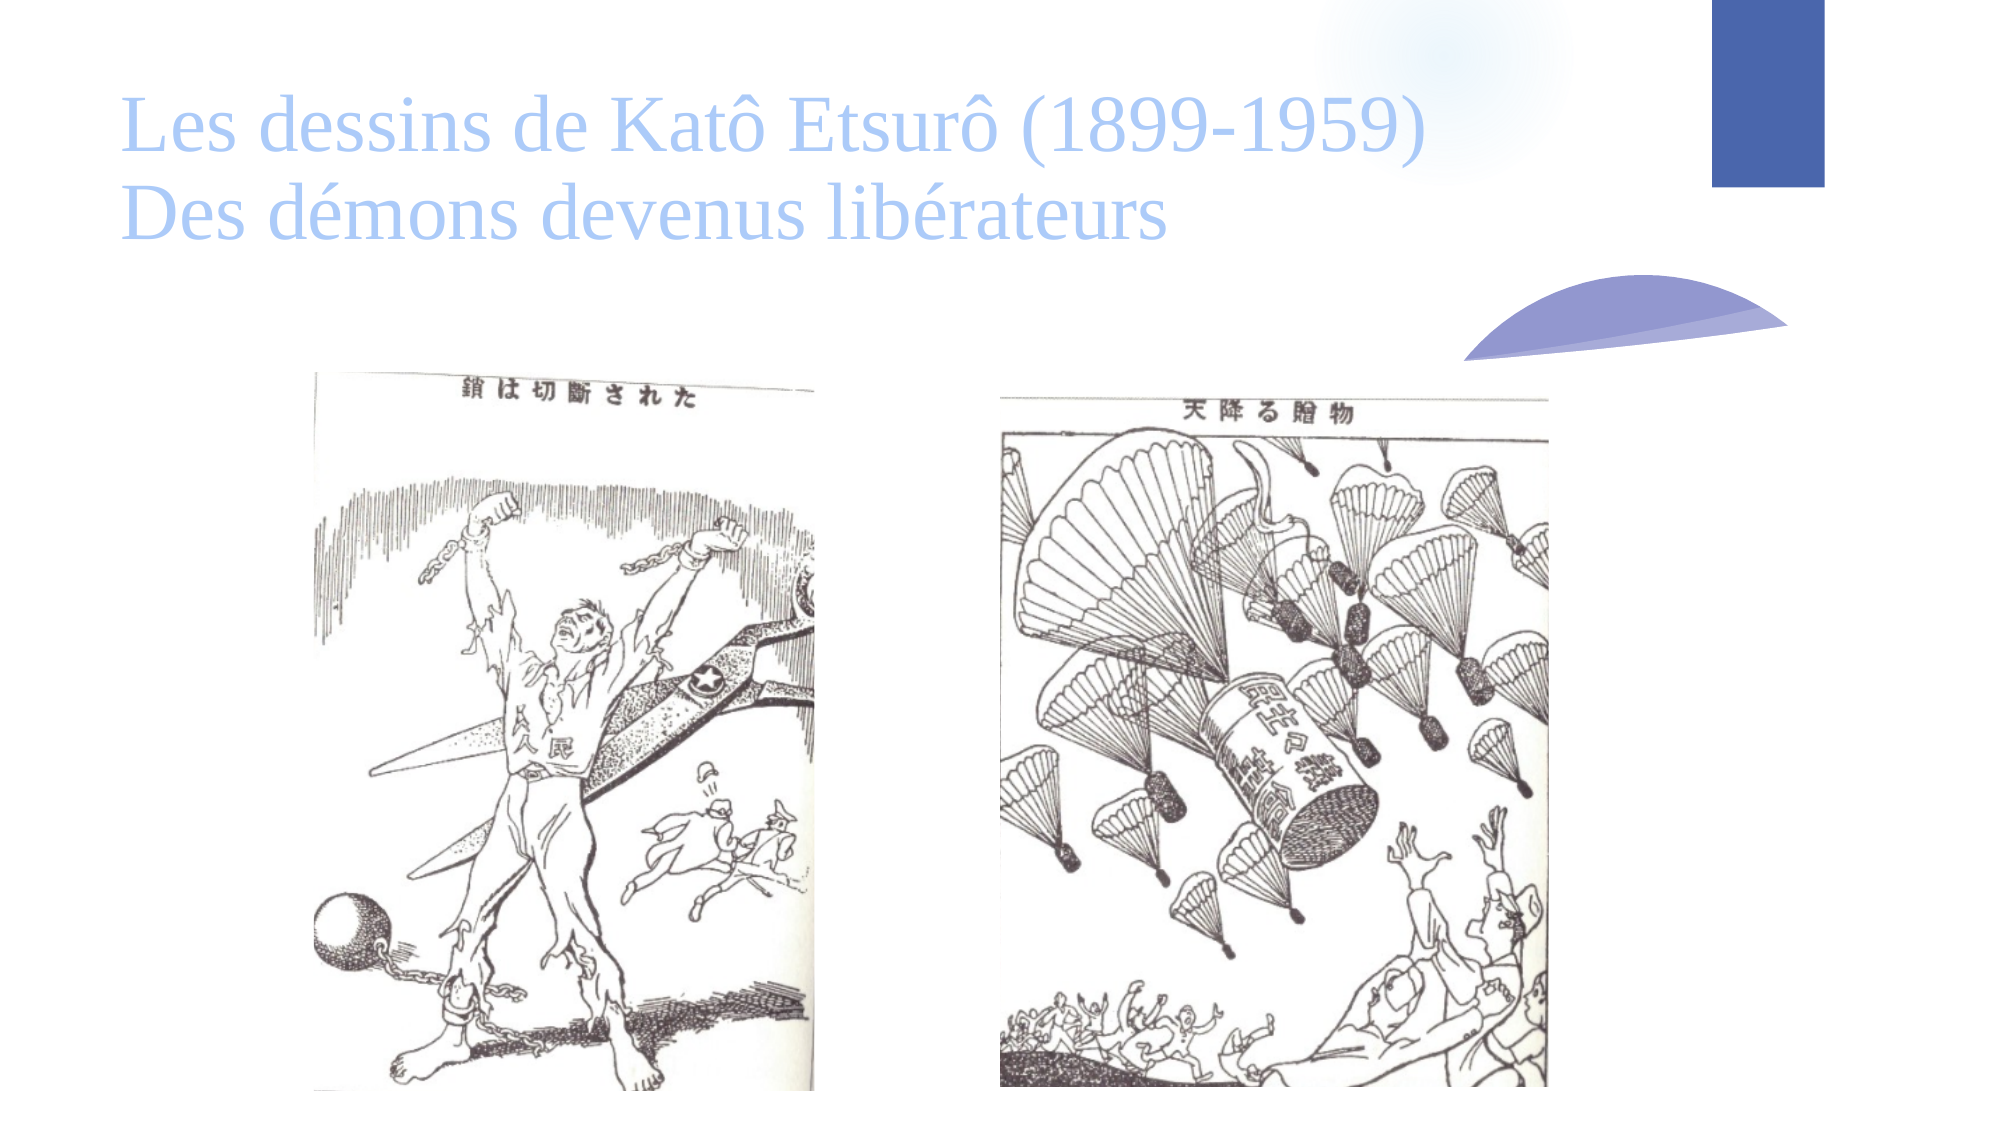

# Les dessins de Katô Etsurô (1899-1959) Des démons devenus libérateurs